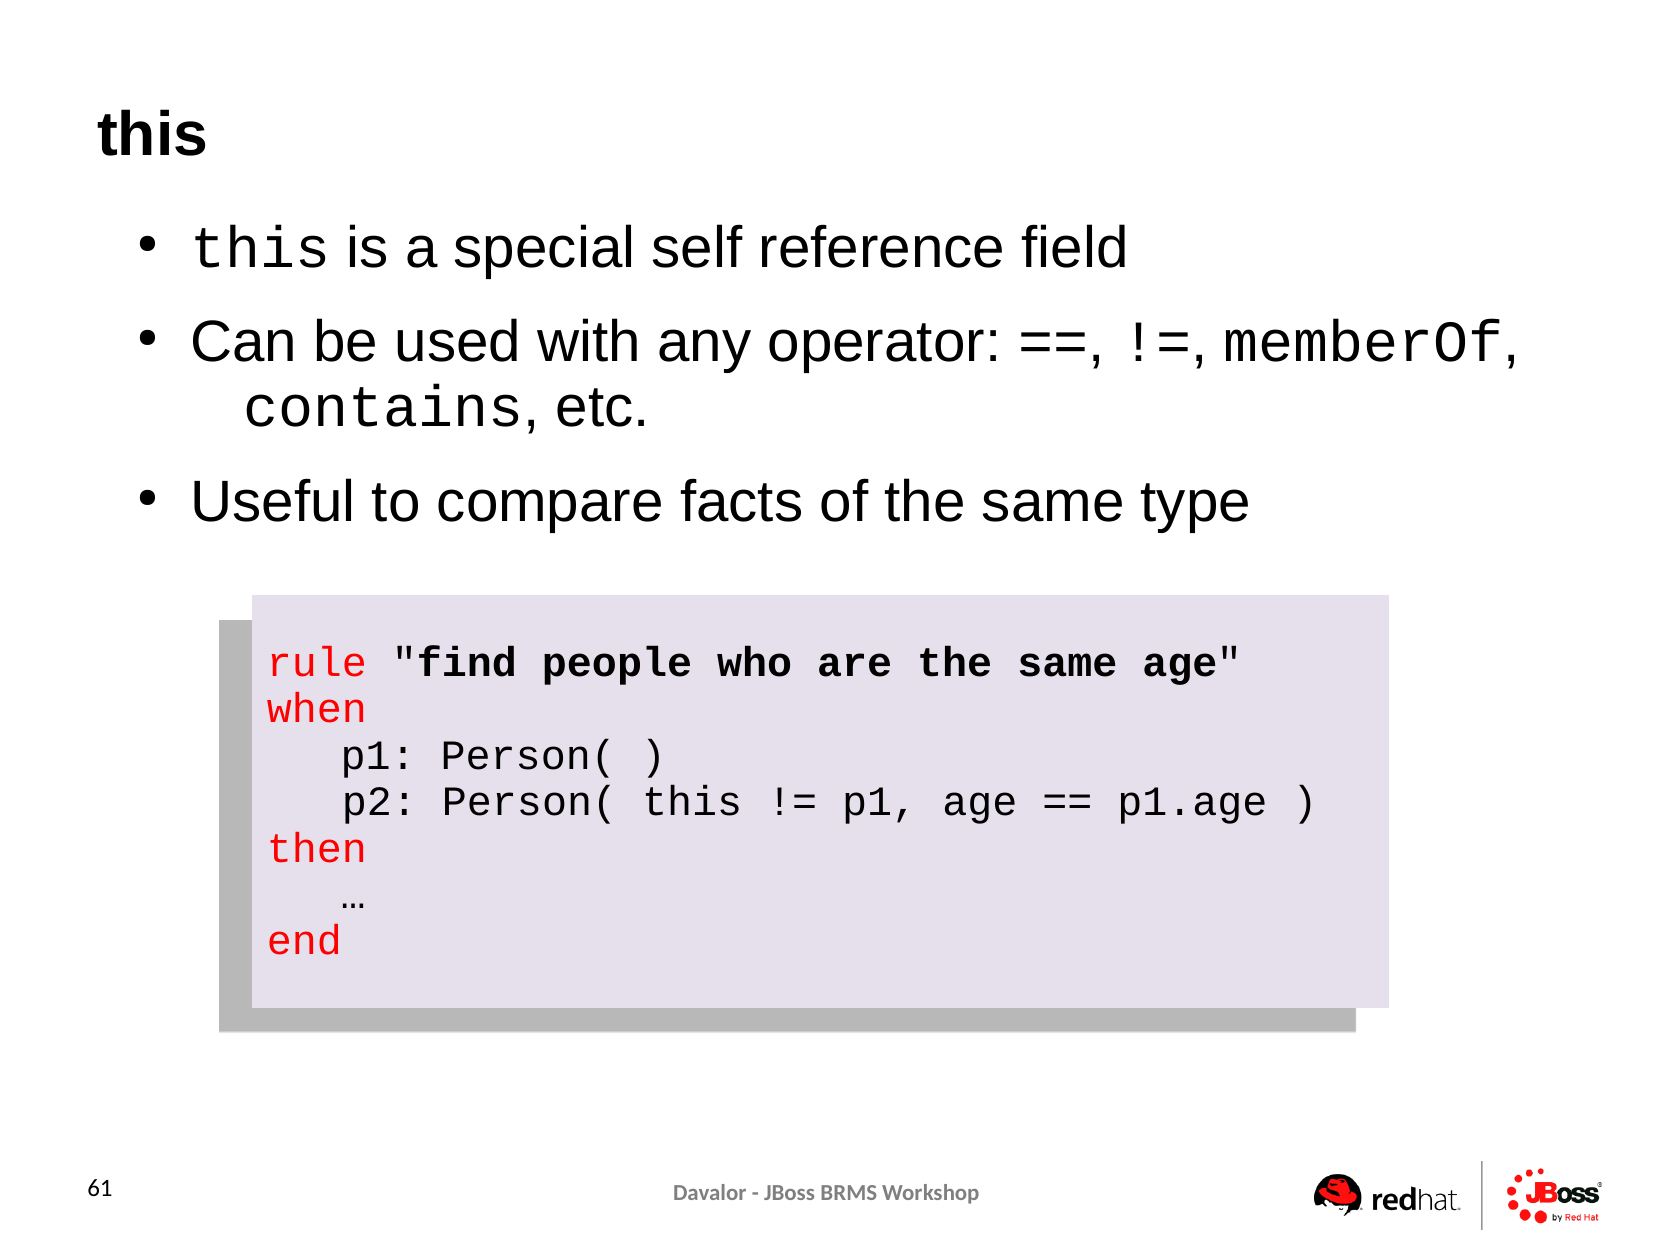

# this
this is a special self reference field
Can be used with any operator: ==, !=, memberOf, contains, etc.
Useful to compare facts of the same type
rule "find people who are the same age"
when
	p1: Person( )
 p2: Person( this != p1, age == p1.age )
then
	…
end